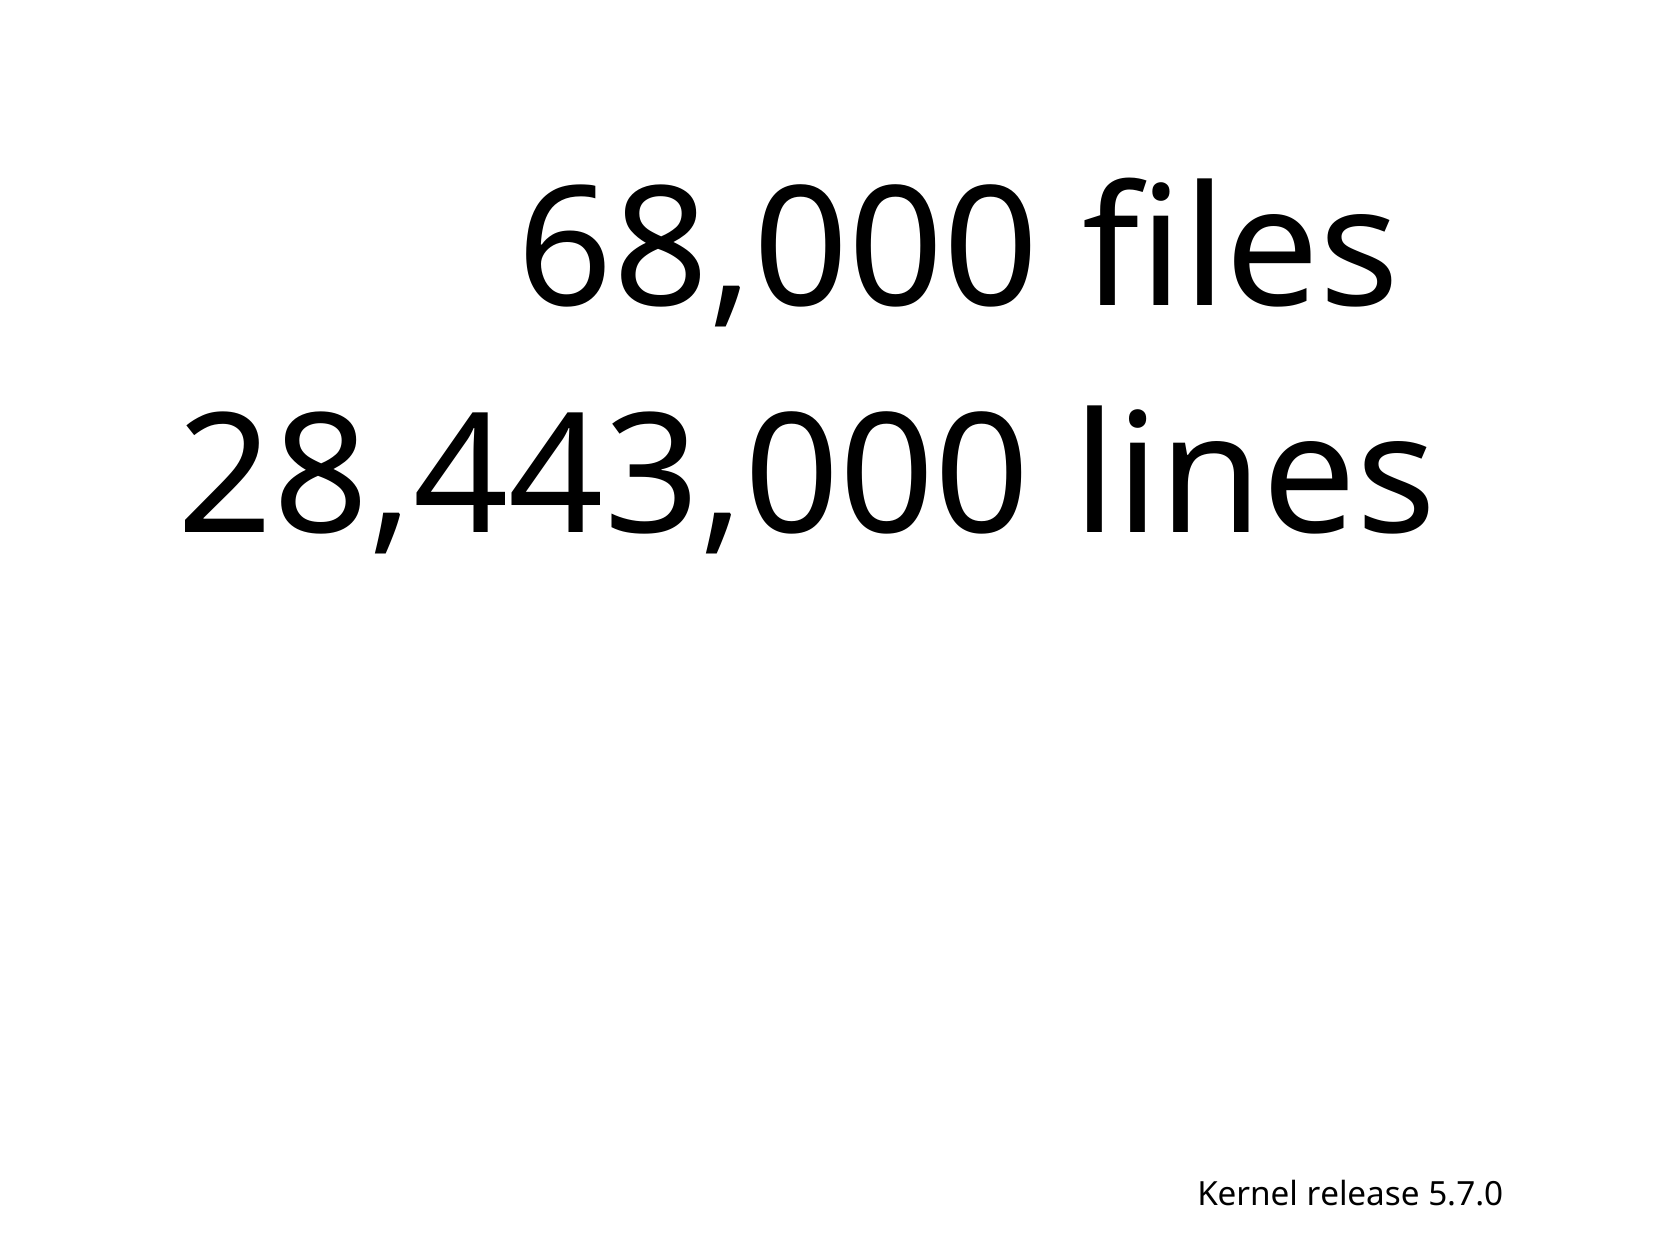

68,000 files
28,443,000 lines
Kernel release 5.7.0